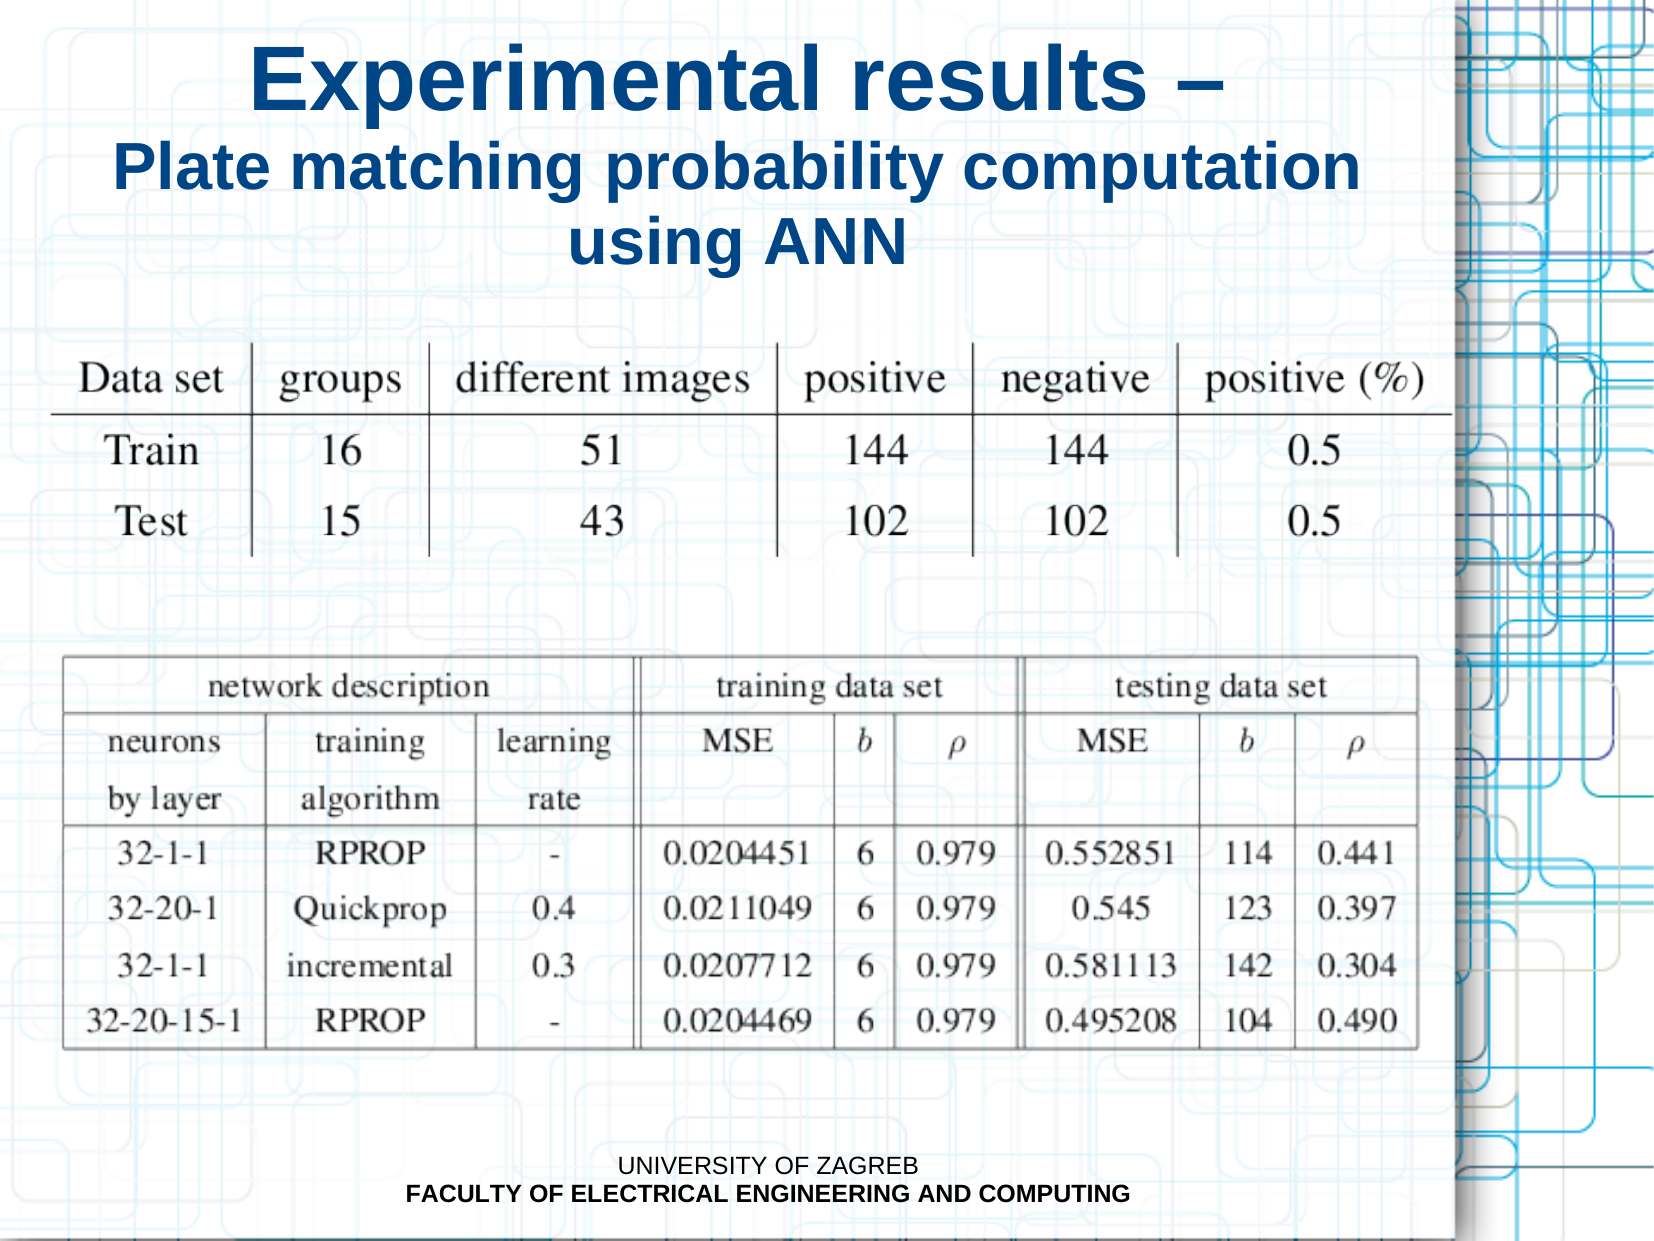

# Experimental results – Plate matching probability computation using ANN